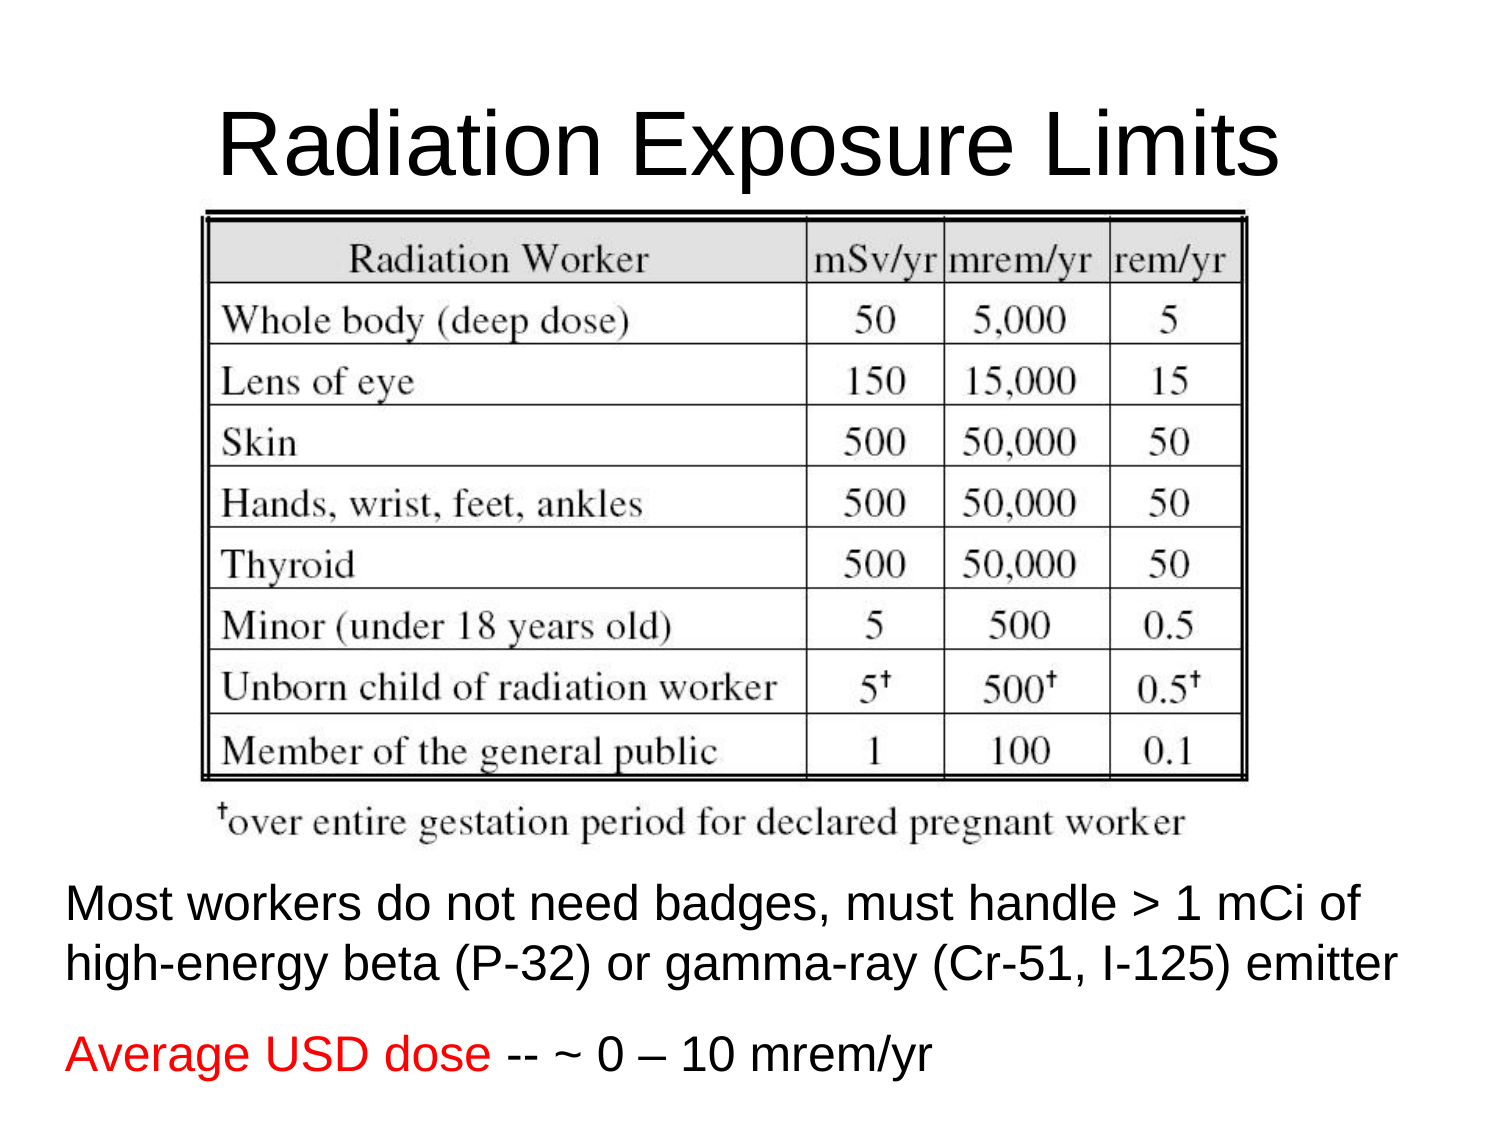

# Radiation Exposure Limits
Most workers do not need badges, must handle > 1 mCi of high-energy beta (P-32) or gamma-ray (Cr-51, I-125) emitter
Average USD dose -- ~ 0 – 10 mrem/yr